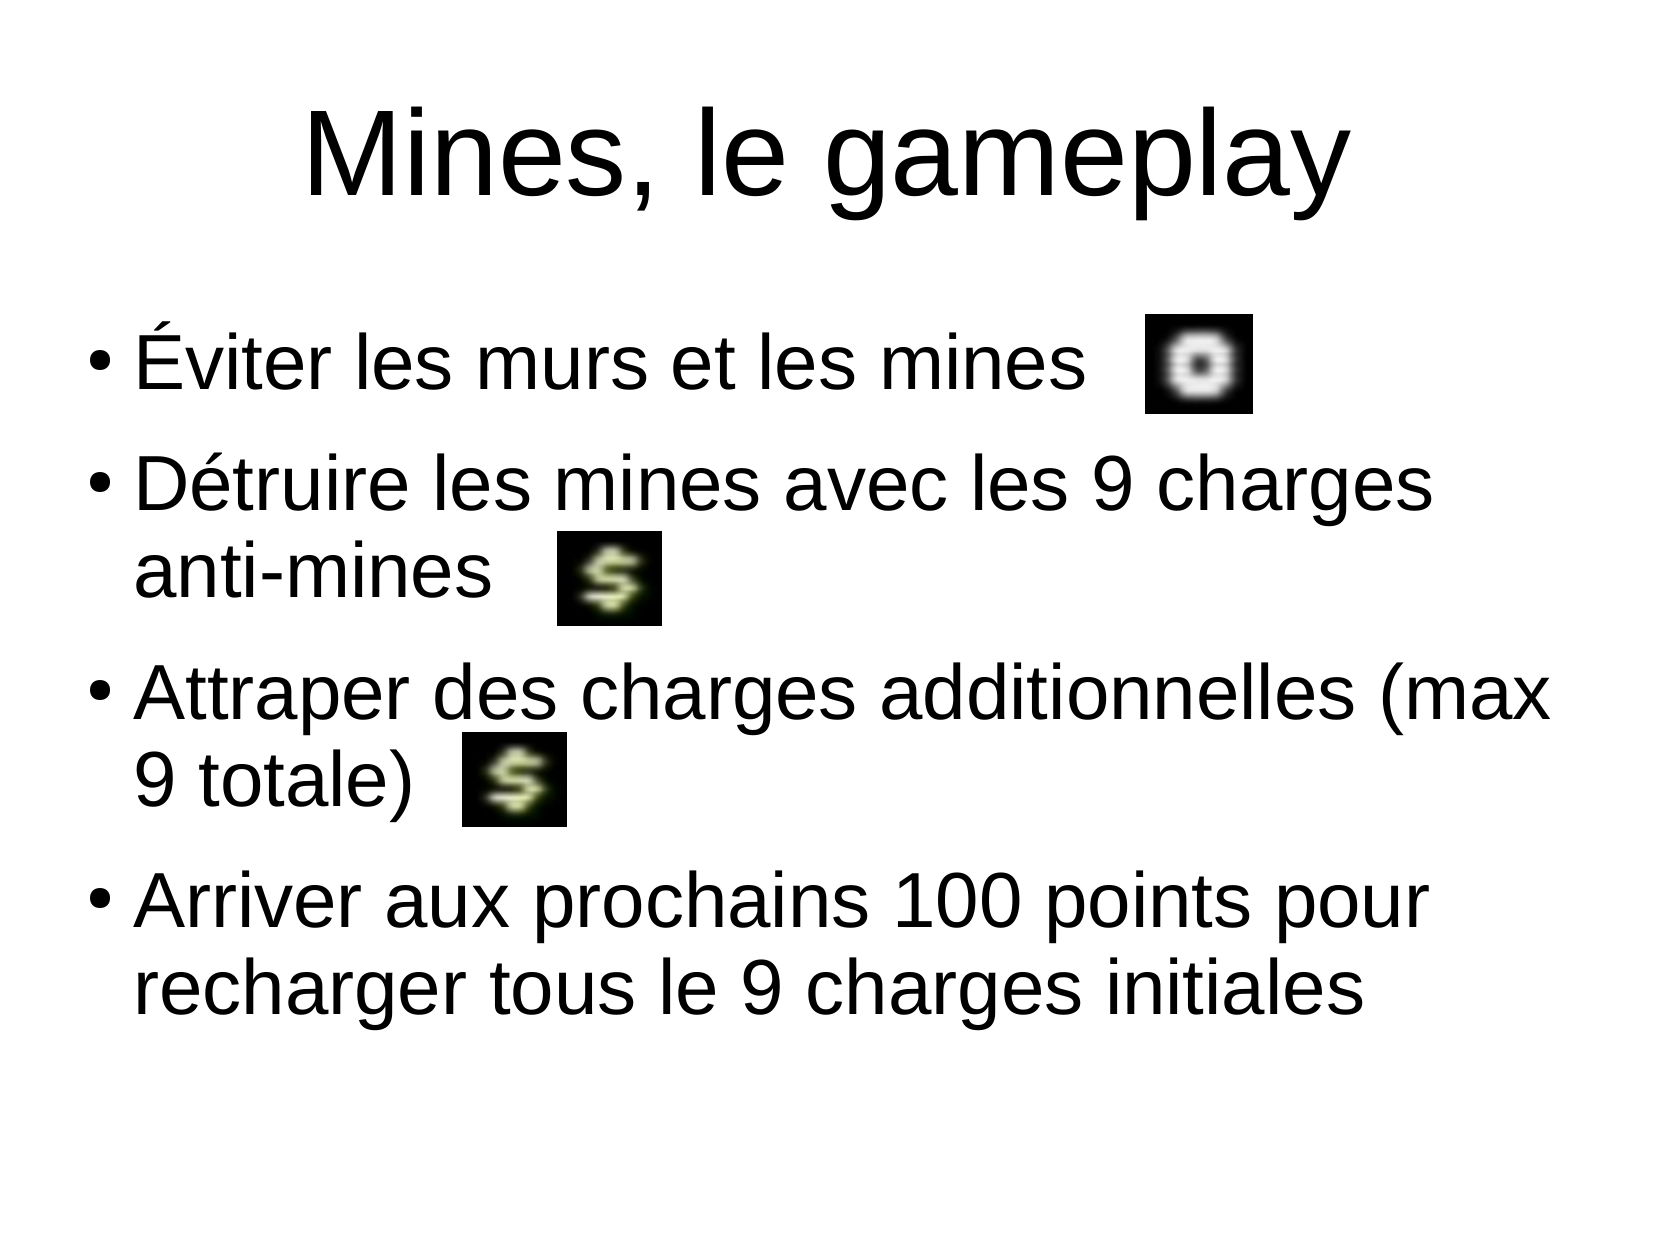

# Mines, le gameplay
Éviter les murs et les mines
Détruire les mines avec les 9 charges anti-mines
Attraper des charges additionnelles (max 9 totale)
Arriver aux prochains 100 points pour recharger tous le 9 charges initiales